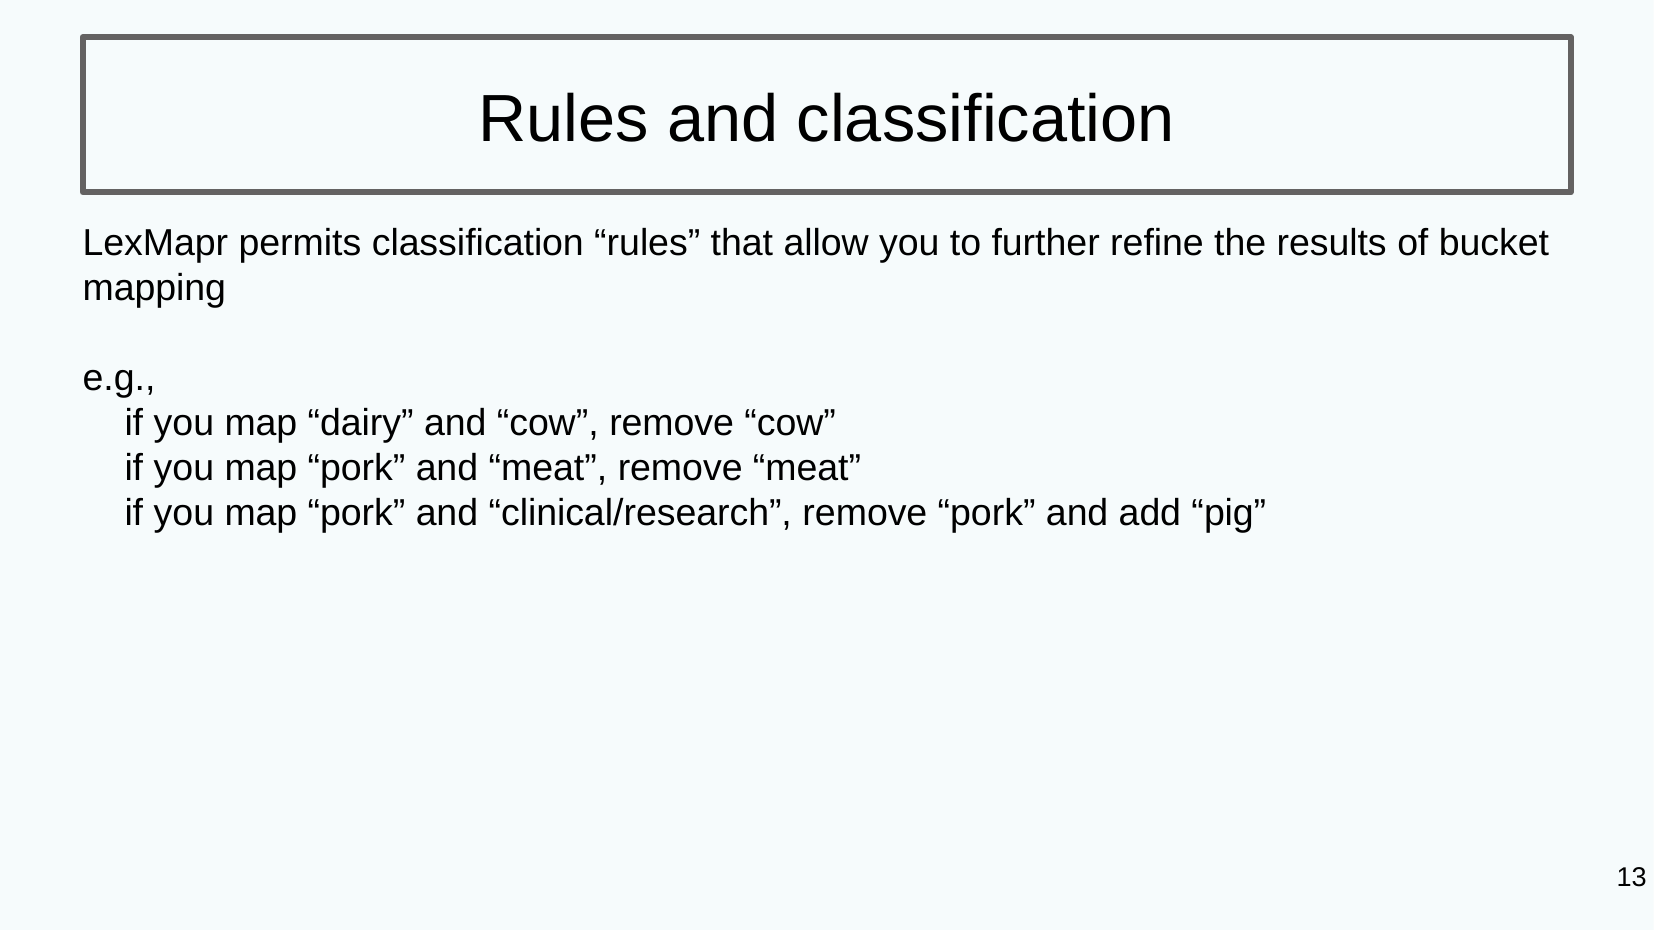

Rules and classification
LexMapr permits classification “rules” that allow you to further refine the results of bucket mapping
e.g.,
 if you map “dairy” and “cow”, remove “cow”
 if you map “pork” and “meat”, remove “meat”
 if you map “pork” and “clinical/research”, remove “pork” and add “pig”